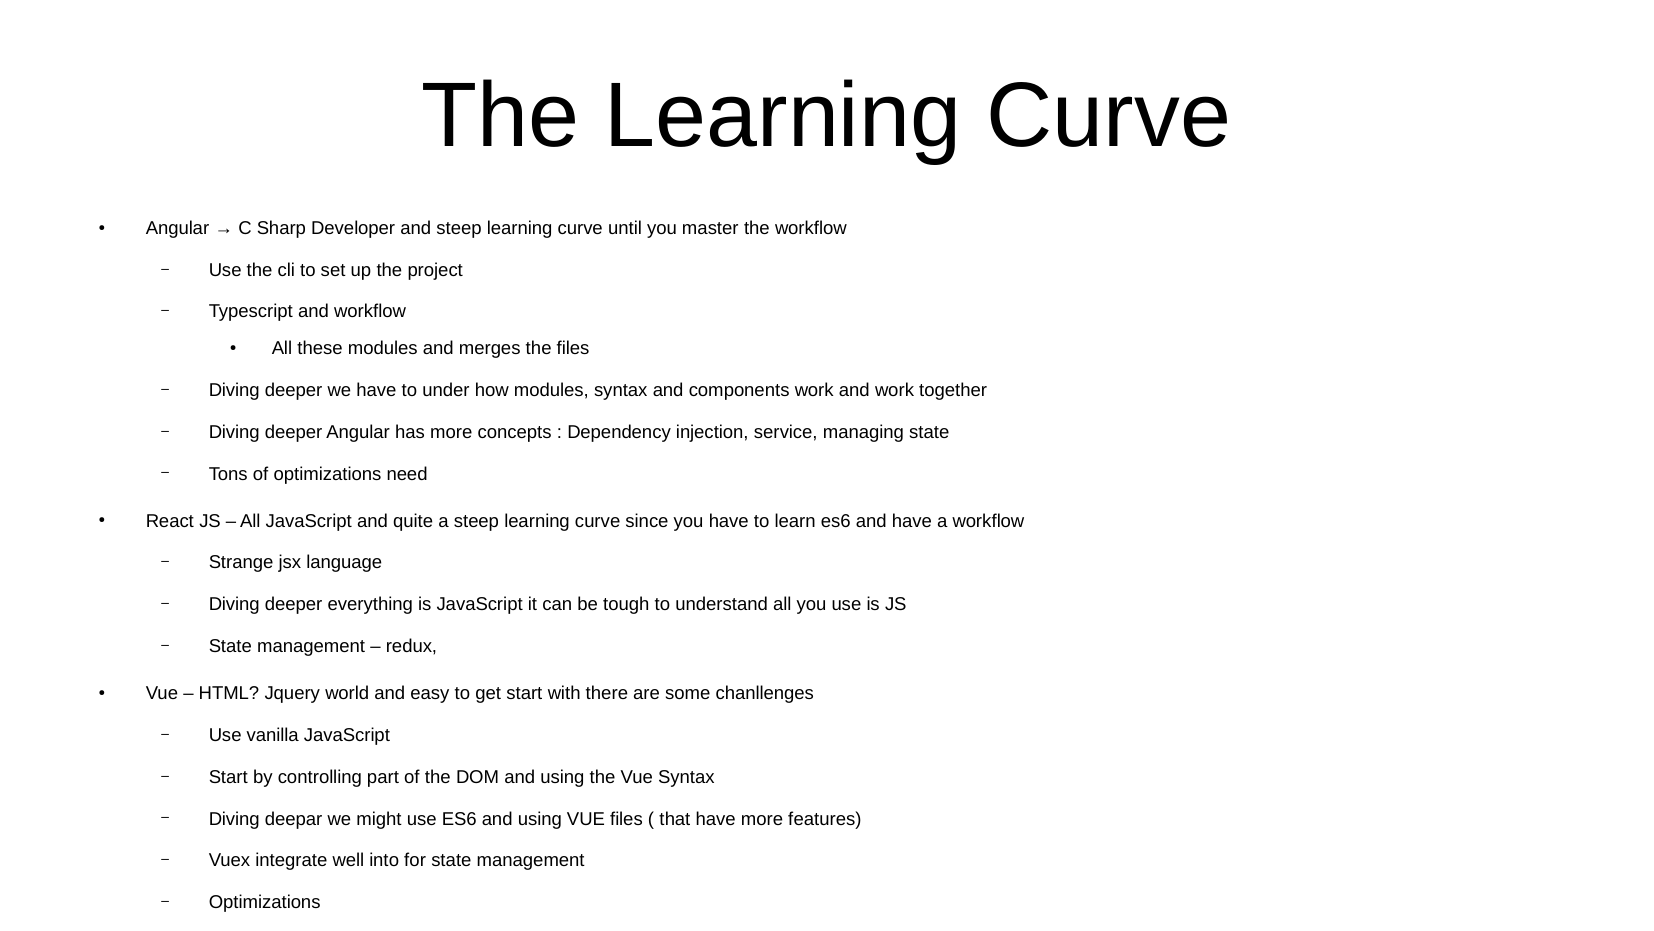

# The Learning Curve
Angular → C Sharp Developer and steep learning curve until you master the workflow
Use the cli to set up the project
Typescript and workflow
All these modules and merges the files
Diving deeper we have to under how modules, syntax and components work and work together
Diving deeper Angular has more concepts : Dependency injection, service, managing state
Tons of optimizations need
React JS – All JavaScript and quite a steep learning curve since you have to learn es6 and have a workflow
Strange jsx language
Diving deeper everything is JavaScript it can be tough to understand all you use is JS
State management – redux,
Vue – HTML? Jquery world and easy to get start with there are some chanllenges
Use vanilla JavaScript
Start by controlling part of the DOM and using the Vue Syntax
Diving deepar we might use ES6 and using VUE files ( that have more features)
Vuex integrate well into for state management
Optimizations